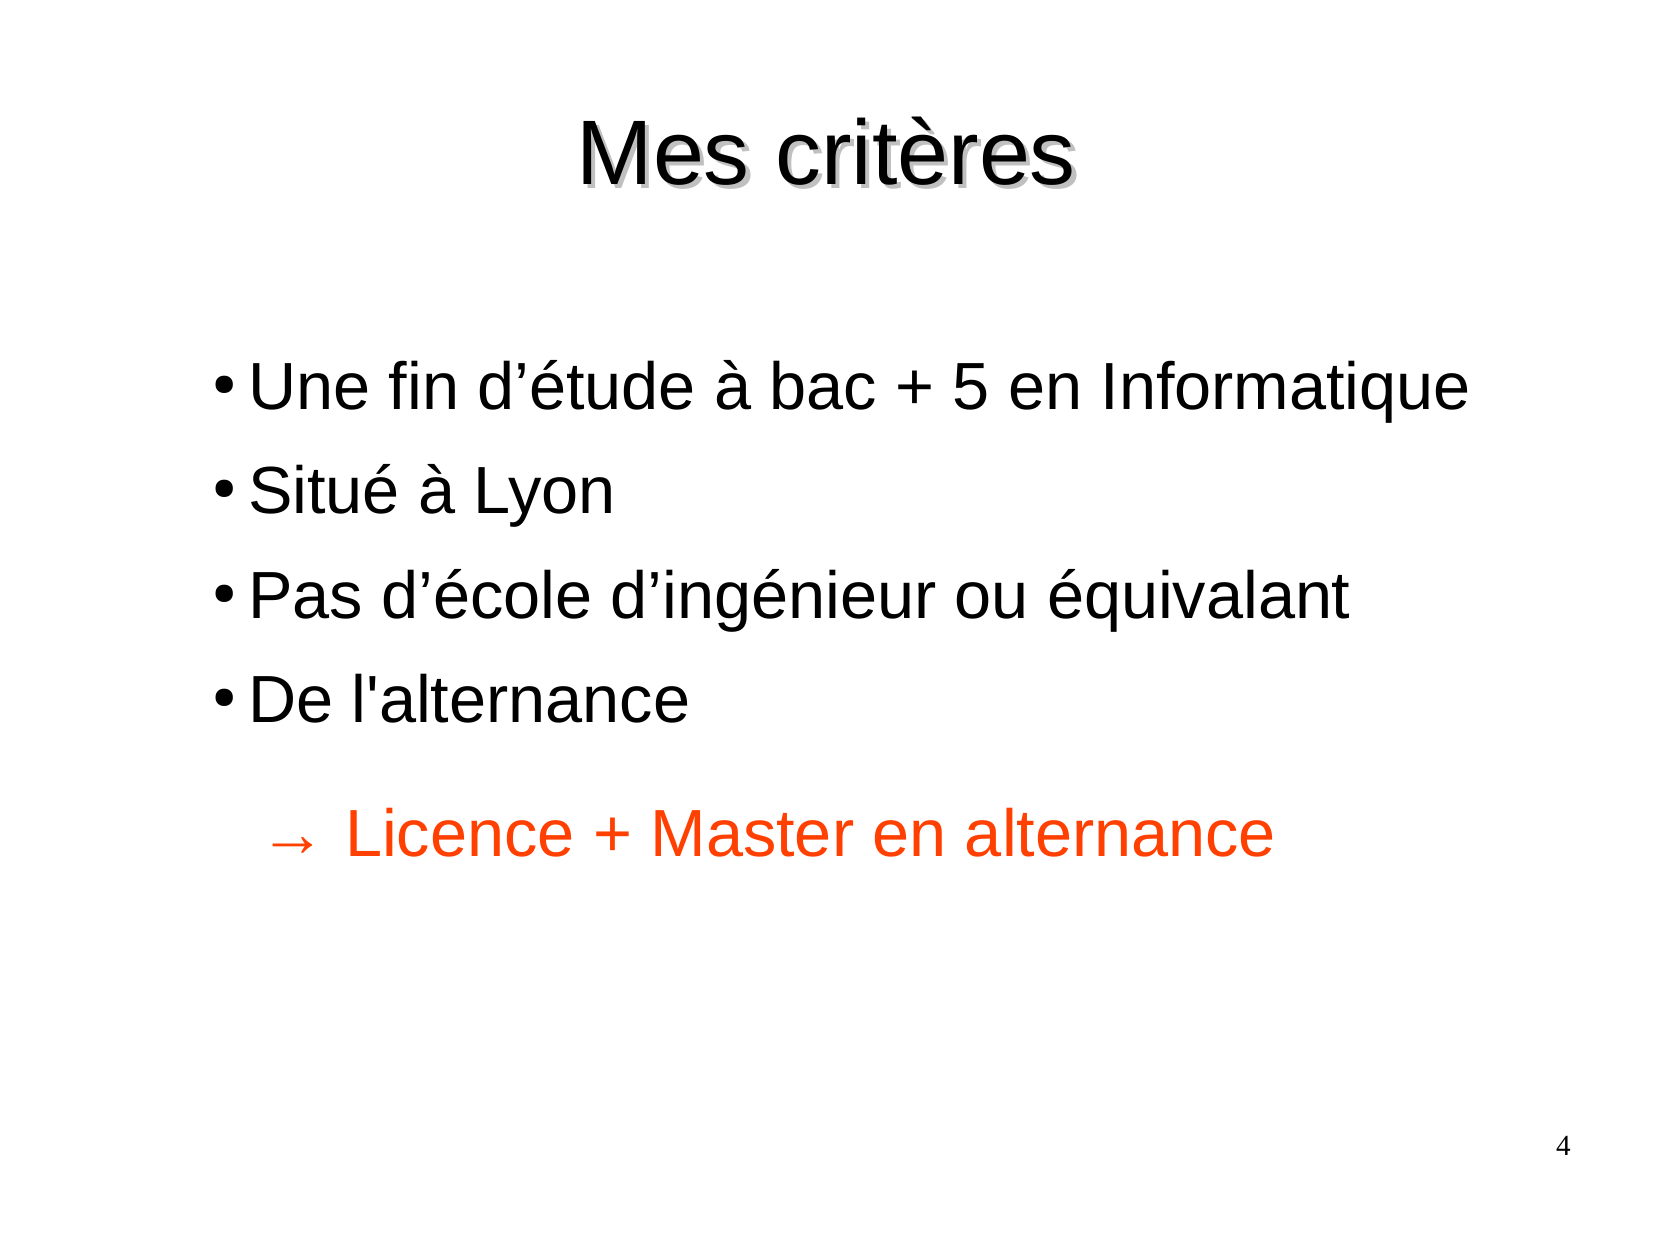

# Mes critères
Une fin d’étude à bac + 5 en Informatique
Situé à Lyon
Pas d’école d’ingénieur ou équivalant
De l'alternance
→ Licence + Master en alternance
4